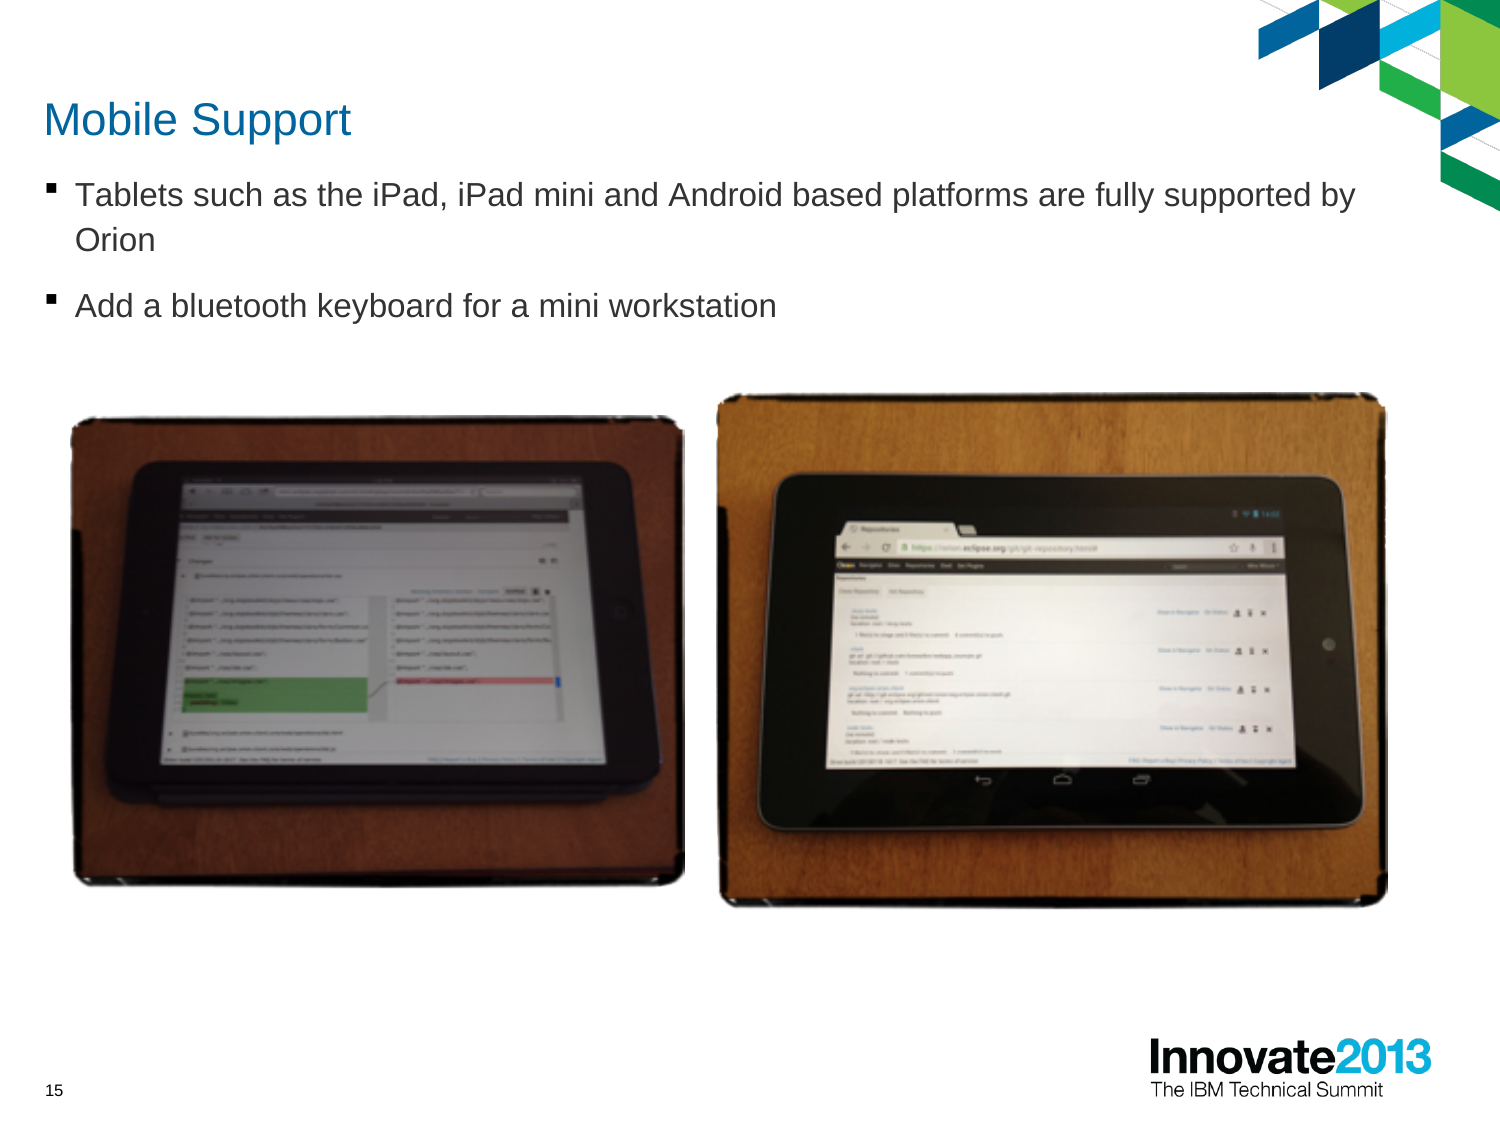

# Mobile Support
Tablets such as the iPad, iPad mini and Android based platforms are fully supported by Orion
Add a bluetooth keyboard for a mini workstation